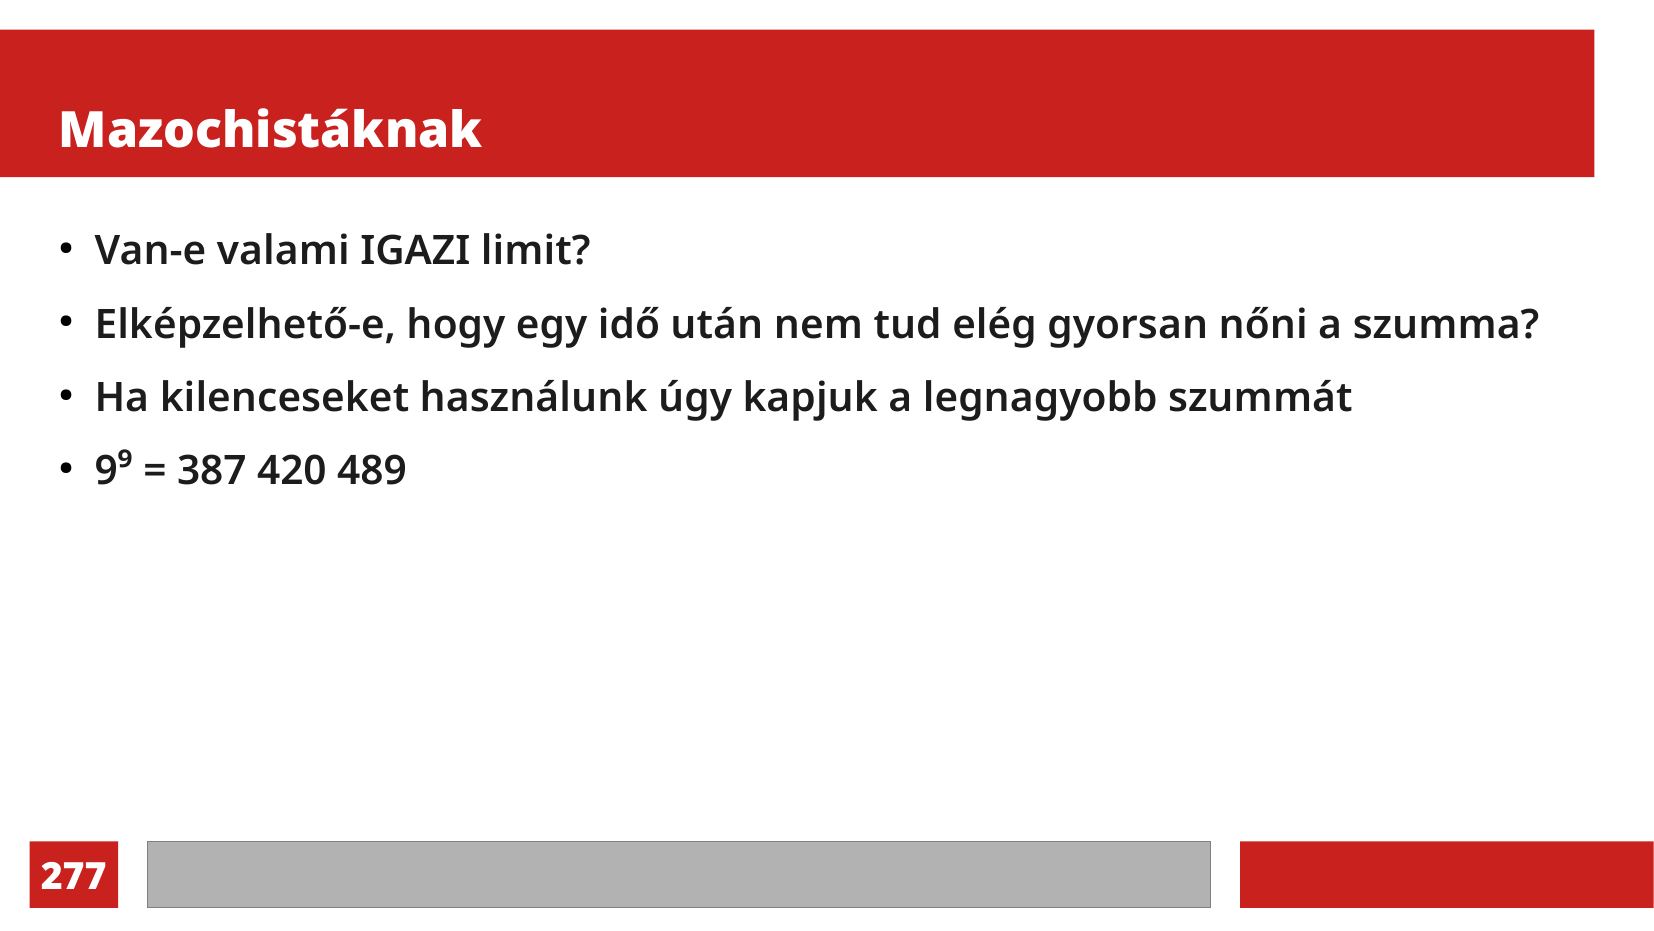

# Mazochistáknak
Van-e valami IGAZI limit?
Elképzelhető-e, hogy egy idő után nem tud elég gyorsan nőni a szumma?
Ha kilenceseket használunk úgy kapjuk a legnagyobb szummát
9⁹ = 387 420 489
277